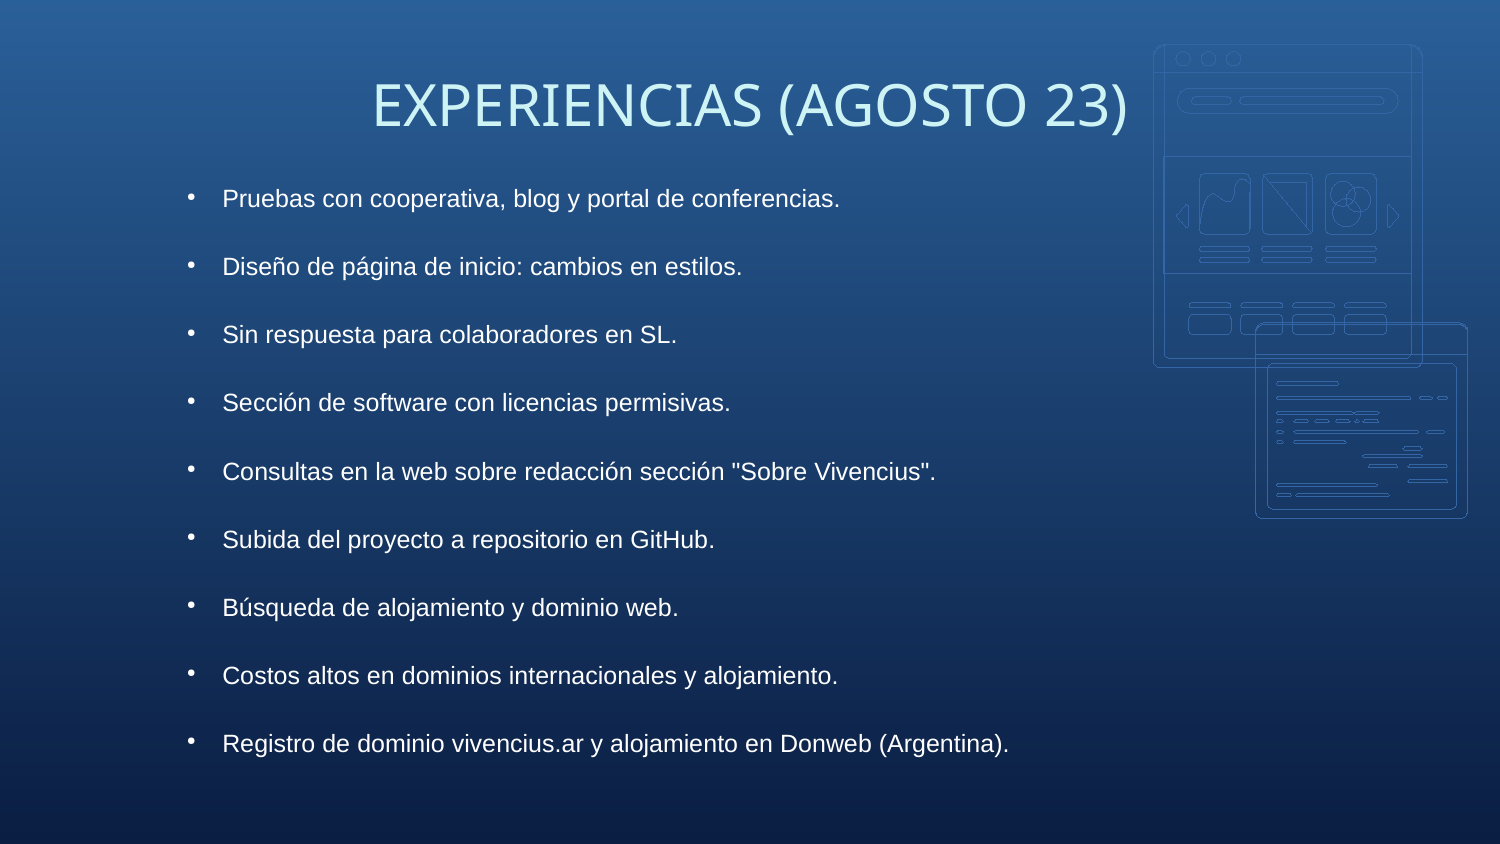

EXPERIENCIAS (AGOSTO 23)
Pruebas con cooperativa, blog y portal de conferencias.
Diseño de página de inicio: cambios en estilos.
Sin respuesta para colaboradores en SL.
Sección de software con licencias permisivas.
Consultas en la web sobre redacción sección "Sobre Vivencius".
Subida del proyecto a repositorio en GitHub.
Búsqueda de alojamiento y dominio web.
Costos altos en dominios internacionales y alojamiento.
Registro de dominio vivencius.ar y alojamiento en Donweb (Argentina).